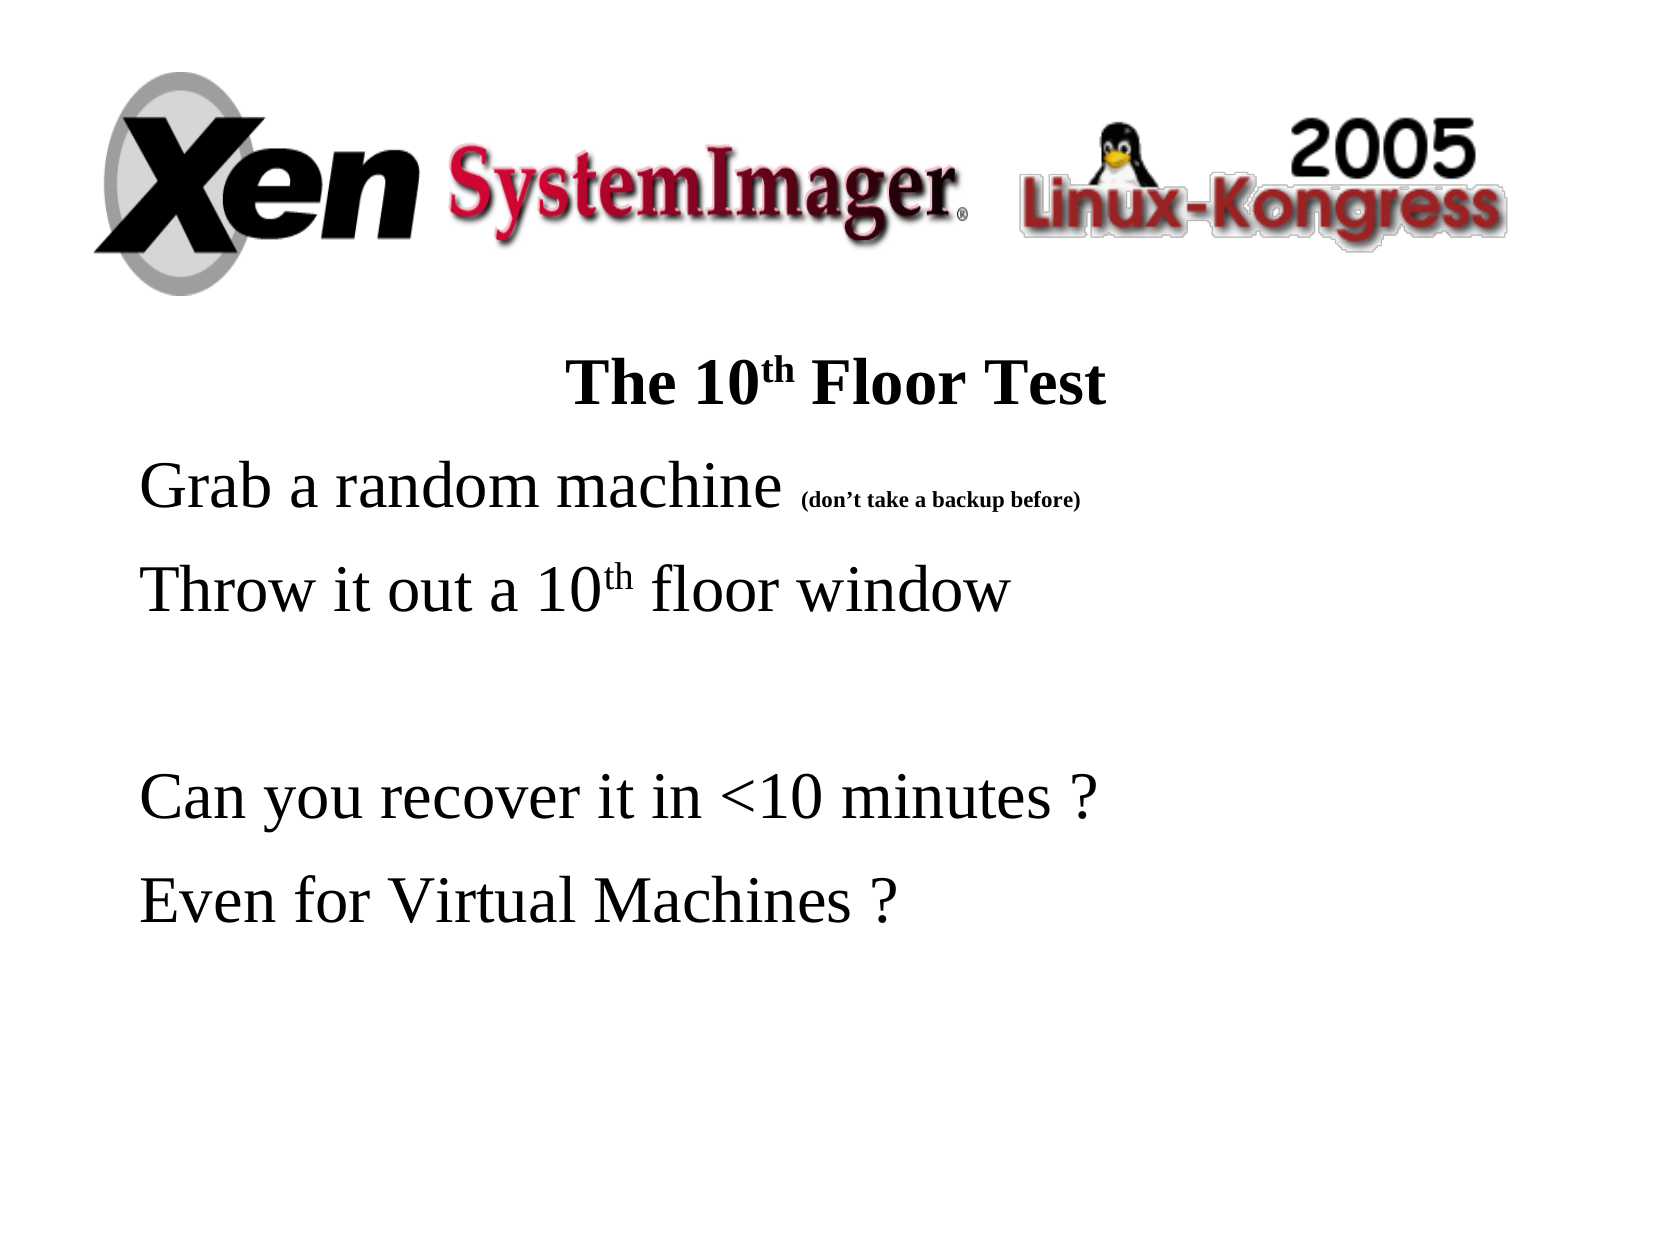

#
The 10th Floor Test
Grab a random machine (don’t take a backup before)
Throw it out a 10th floor window
Can you recover it in <10 minutes ?
Even for Virtual Machines ?